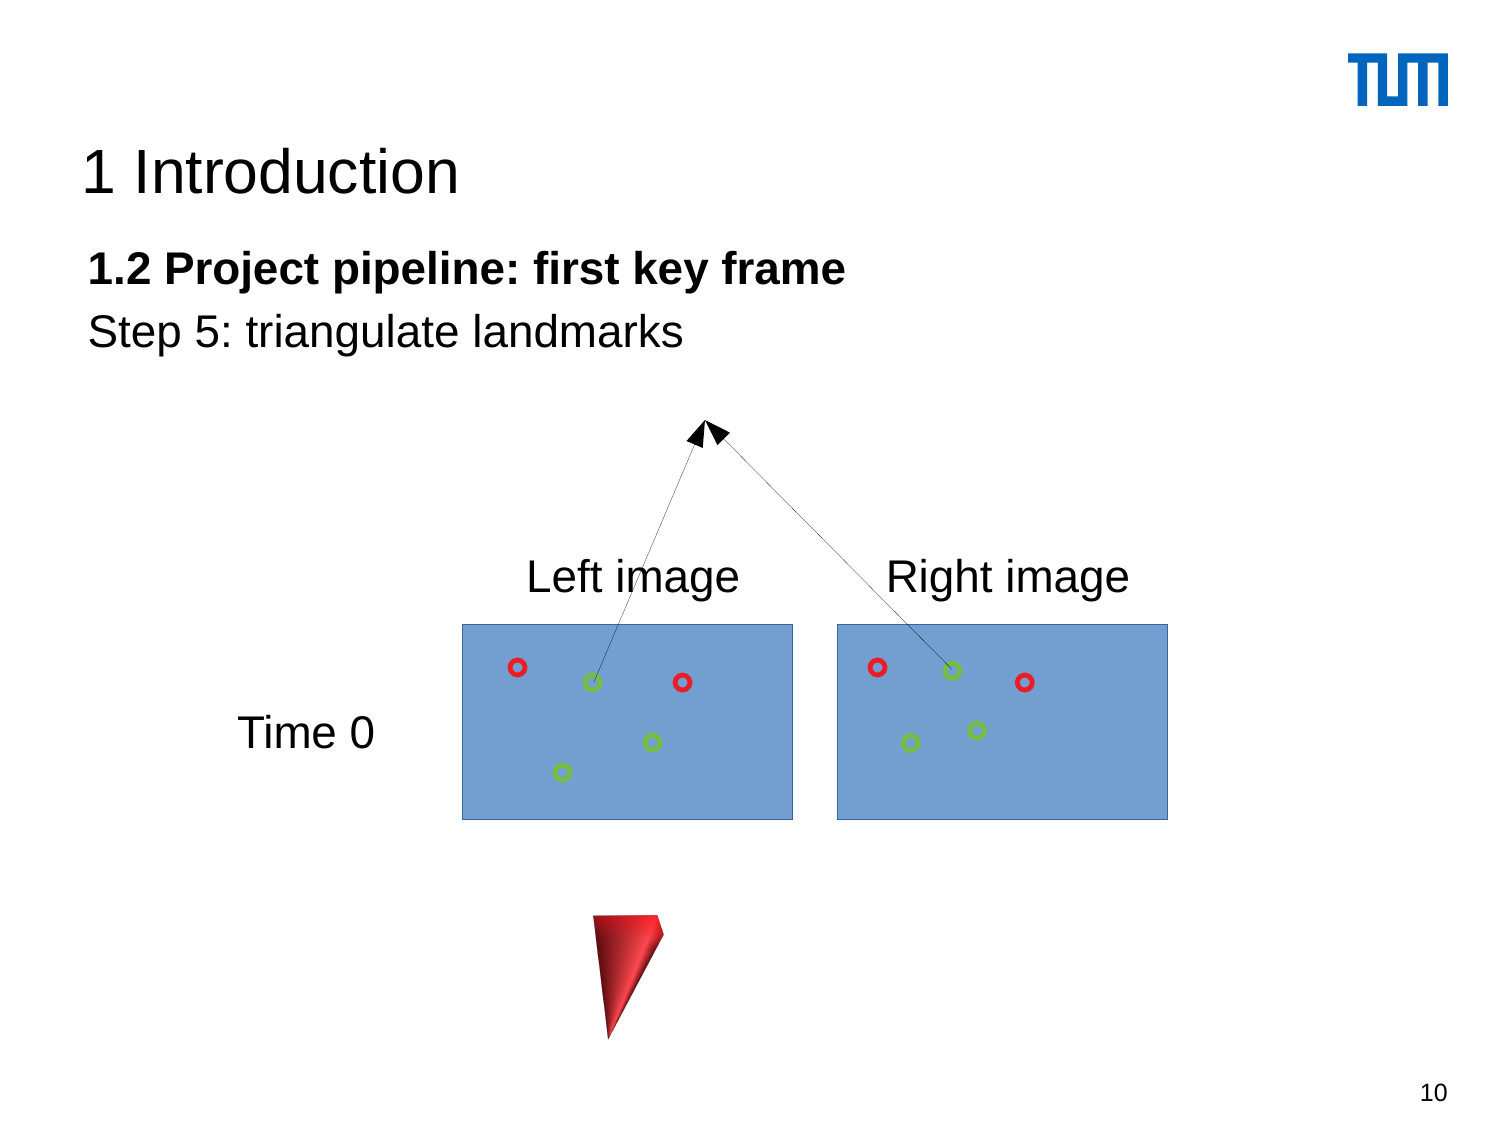

1 Introduction
# 1.2 Project pipeline: first key frame
Step 5: triangulate landmarks
Left image
Right image
Time 0